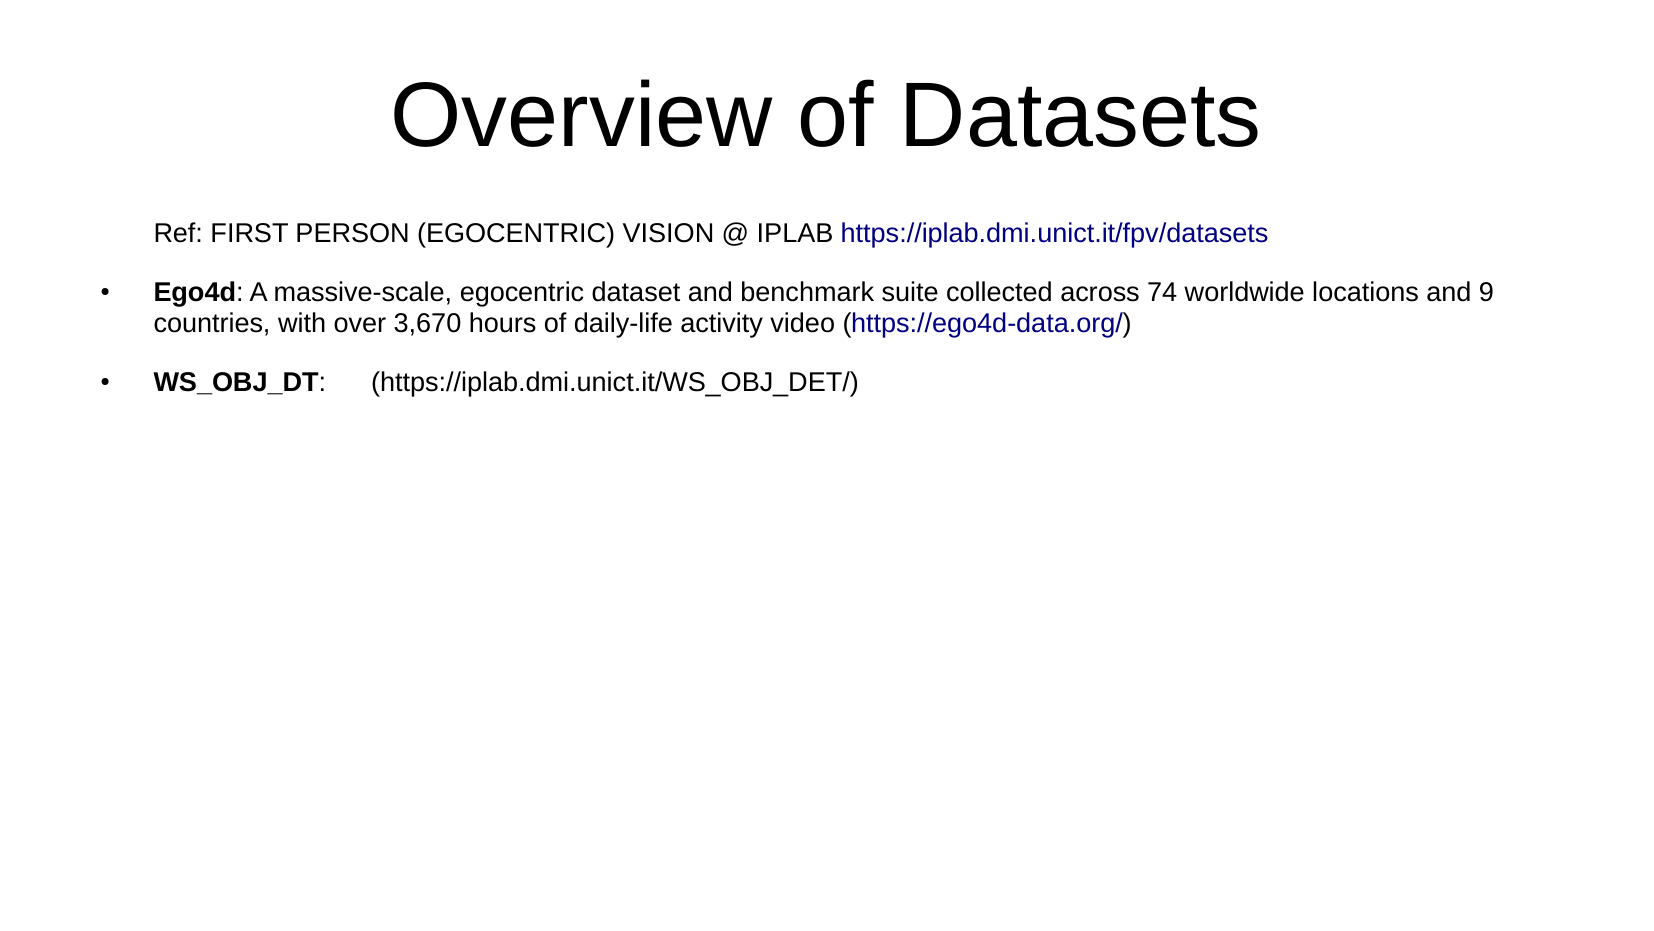

# Overview of Datasets
Ref: FIRST PERSON (EGOCENTRIC) VISION @ IPLAB https://iplab.dmi.unict.it/fpv/datasets
Ego4d: A massive-scale, egocentric dataset and benchmark suite collected across 74 worldwide locations and 9 countries, with over 3,670 hours of daily-life activity video (https://ego4d-data.org/)
WS_OBJ_DT: (https://iplab.dmi.unict.it/WS_OBJ_DET/)